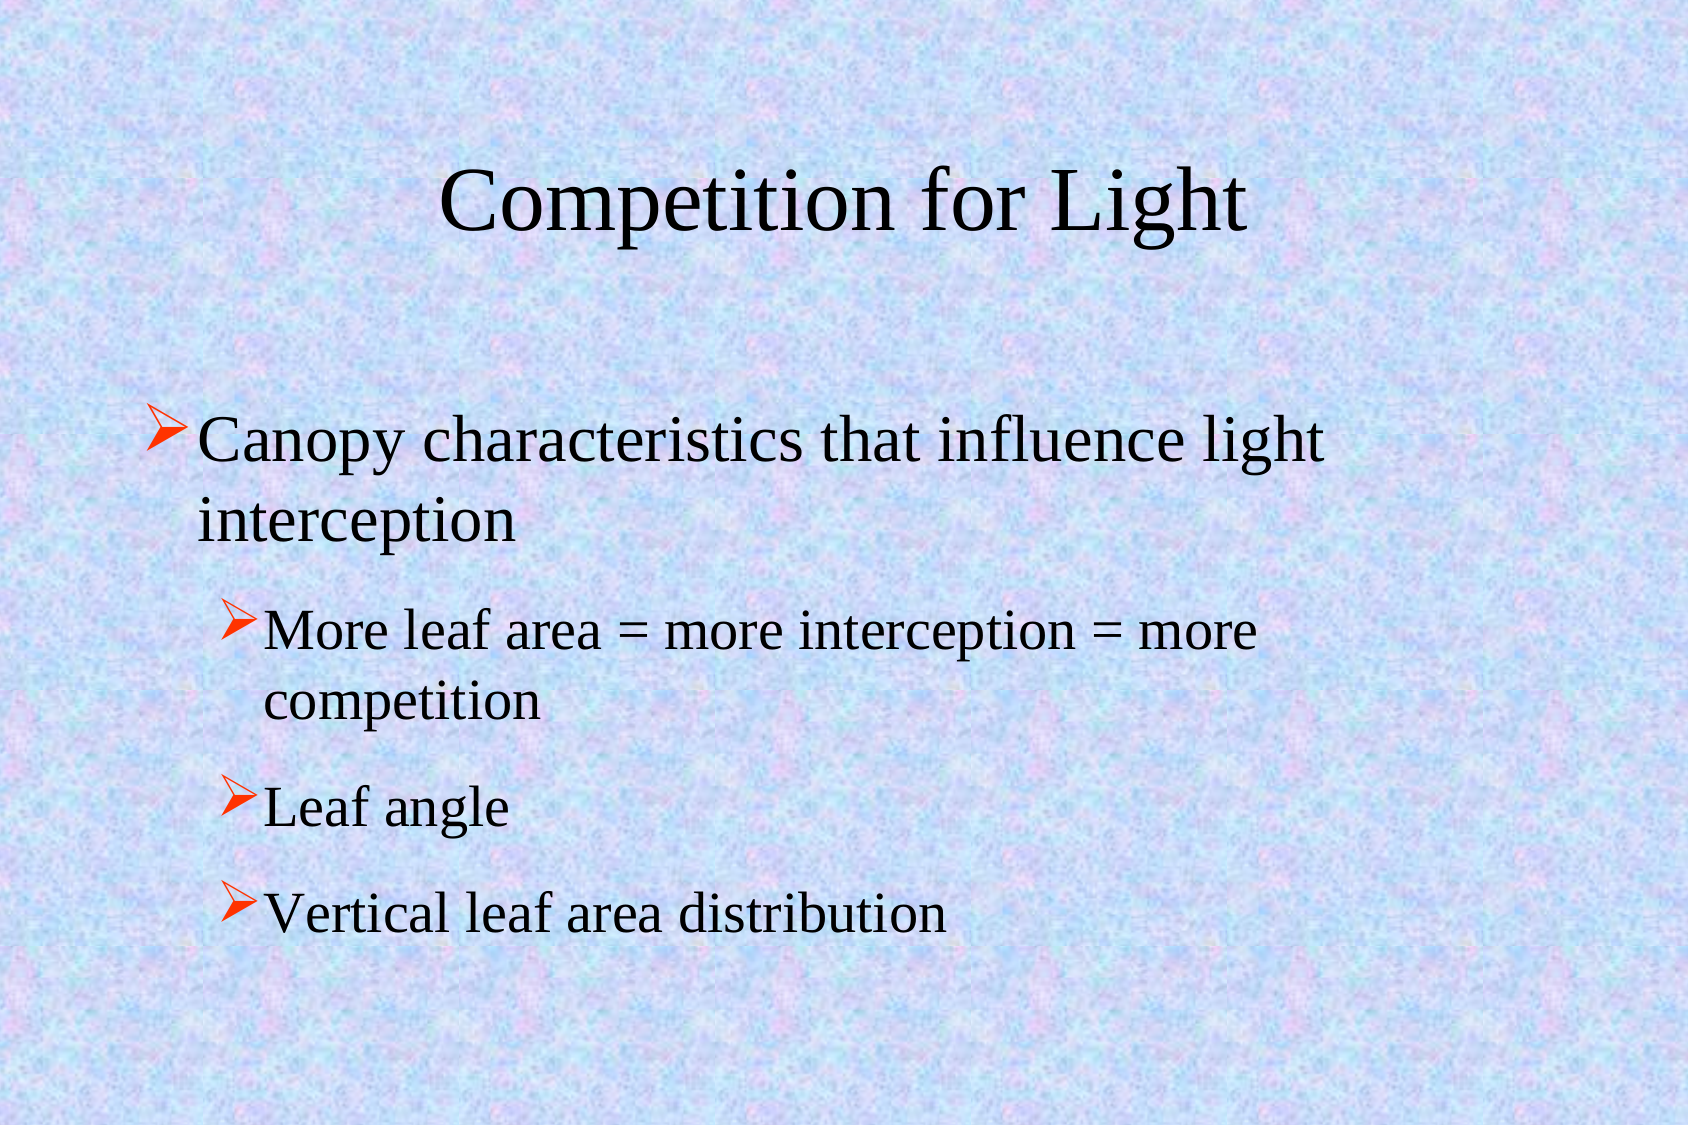

# Competition for Light
Canopy characteristics that influence light interception
More leaf area = more interception = more competition
Leaf angle
Vertical leaf area distribution